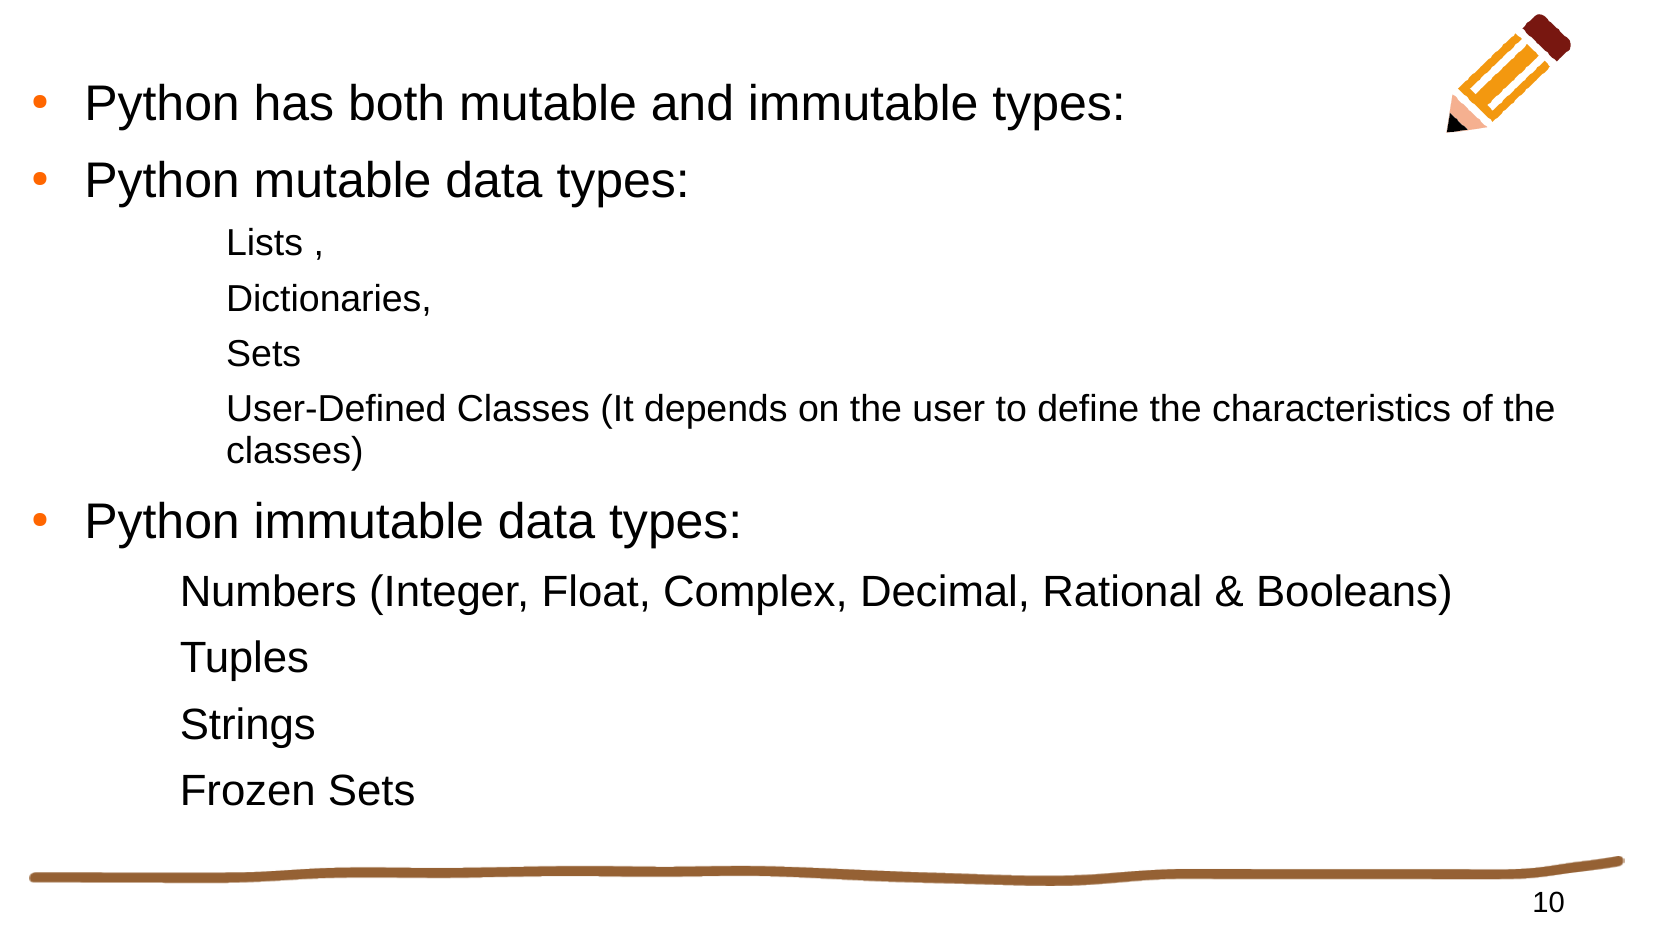

# Python has both mutable and immutable types:
Python mutable data types:
Lists ,
Dictionaries,
Sets
User-Defined Classes (It depends on the user to define the characteristics of the classes)
Python immutable data types:
 Numbers (Integer, Float, Complex, Decimal, Rational & Booleans)
 Tuples
 Strings
 Frozen Sets
10